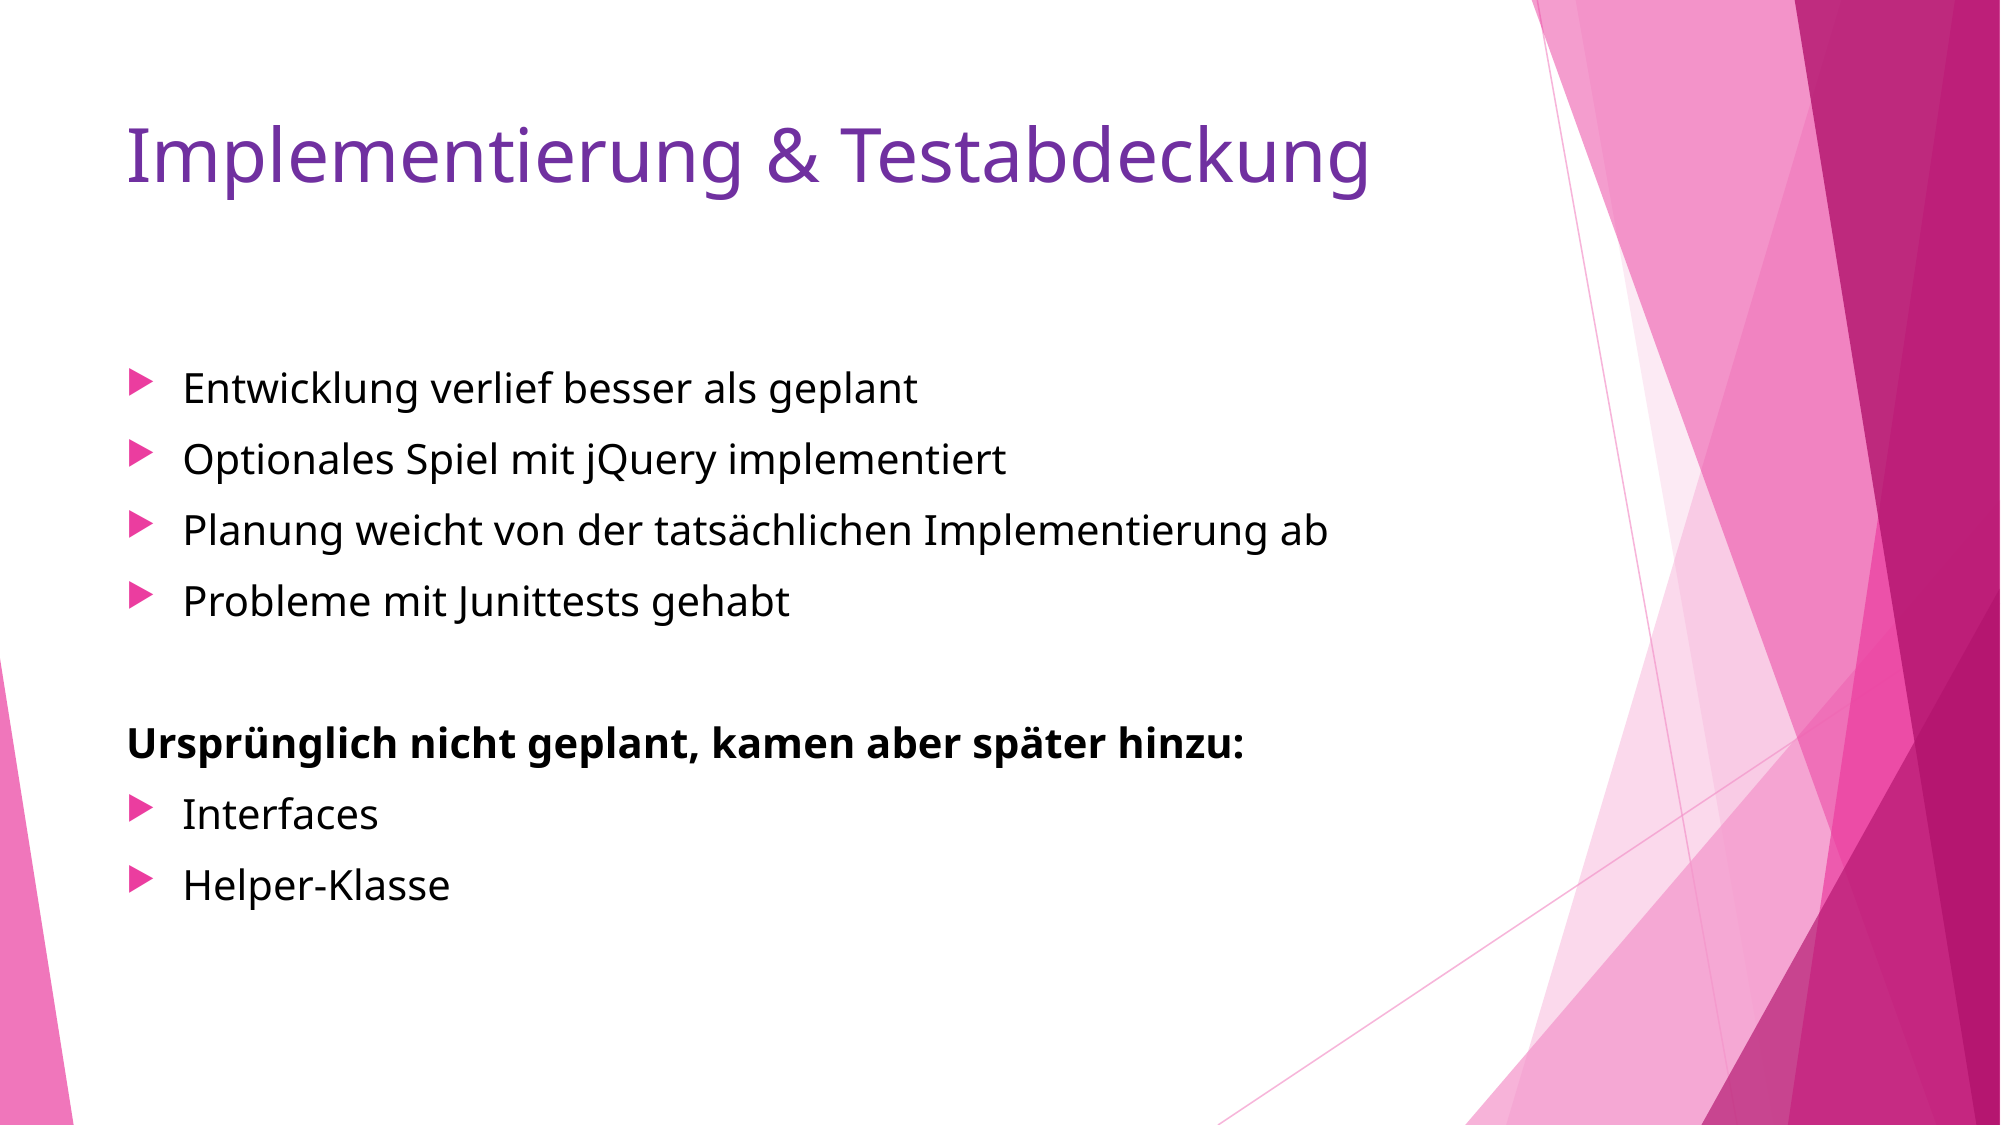

# Implementierung & Testabdeckung
Entwicklung verlief besser als geplant
Optionales Spiel mit jQuery implementiert
Planung weicht von der tatsächlichen Implementierung ab
Probleme mit Junittests gehabt
Ursprünglich nicht geplant, kamen aber später hinzu:
Interfaces
Helper-Klasse